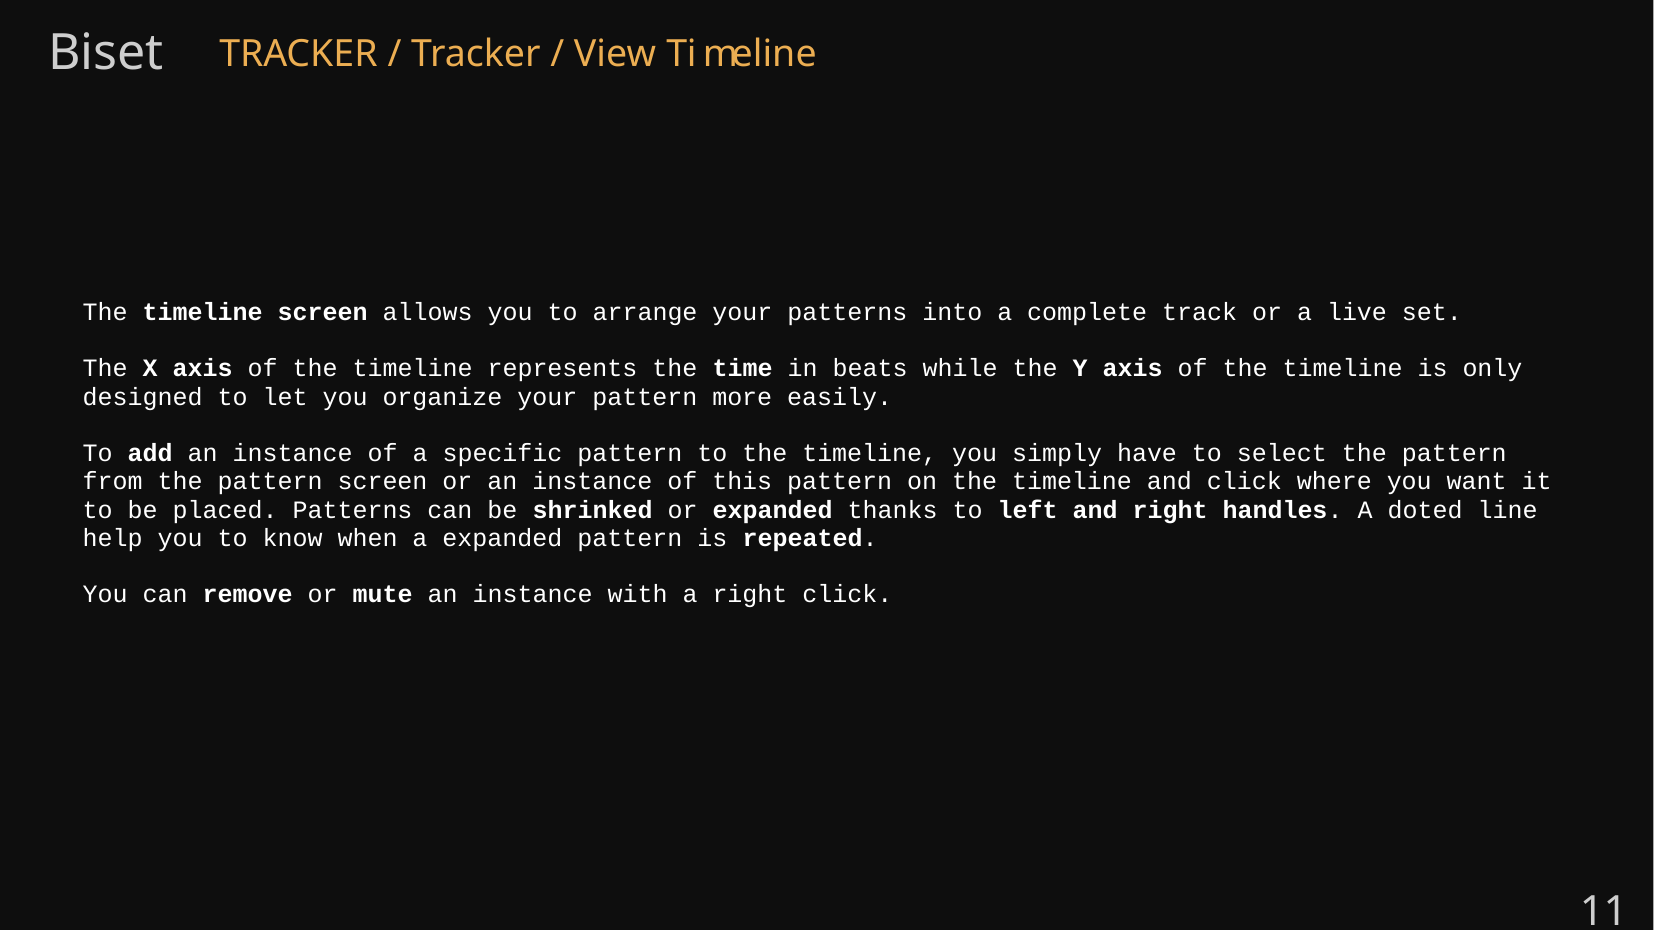

# Biset
TRACKER / Tracker / View Timeline
The timeline screen allows you to arrange your patterns into a complete track or a live set.
The X axis of the timeline represents the time in beats while the Y axis of the timeline is only designed to let you organize your pattern more easily.
To add an instance of a specific pattern to the timeline, you simply have to select the pattern from the pattern screen or an instance of this pattern on the timeline and click where you want it to be placed. Patterns can be shrinked or expanded thanks to left and right handles. A doted line help you to know when a expanded pattern is repeated.
You can remove or mute an instance with a right click.
11